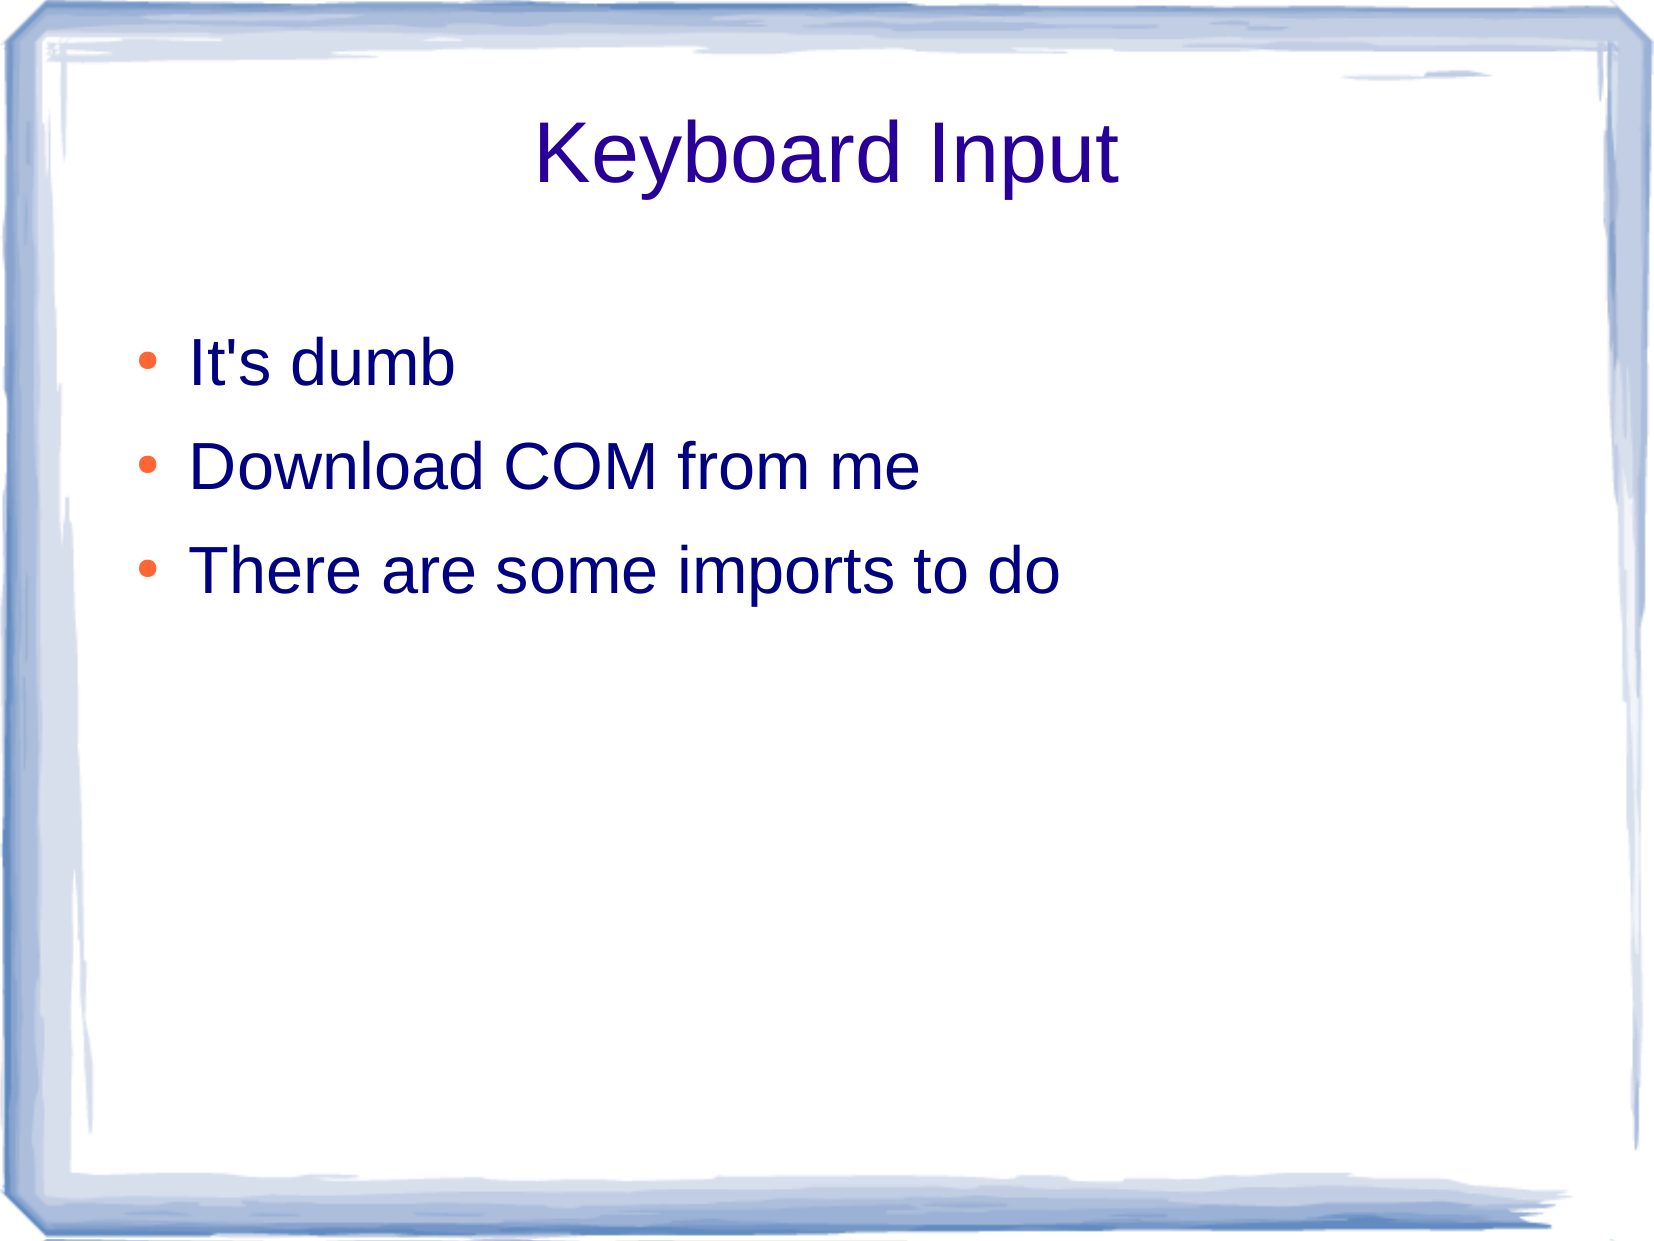

# Keyboard Input
It's dumb
Download COM from me
There are some imports to do